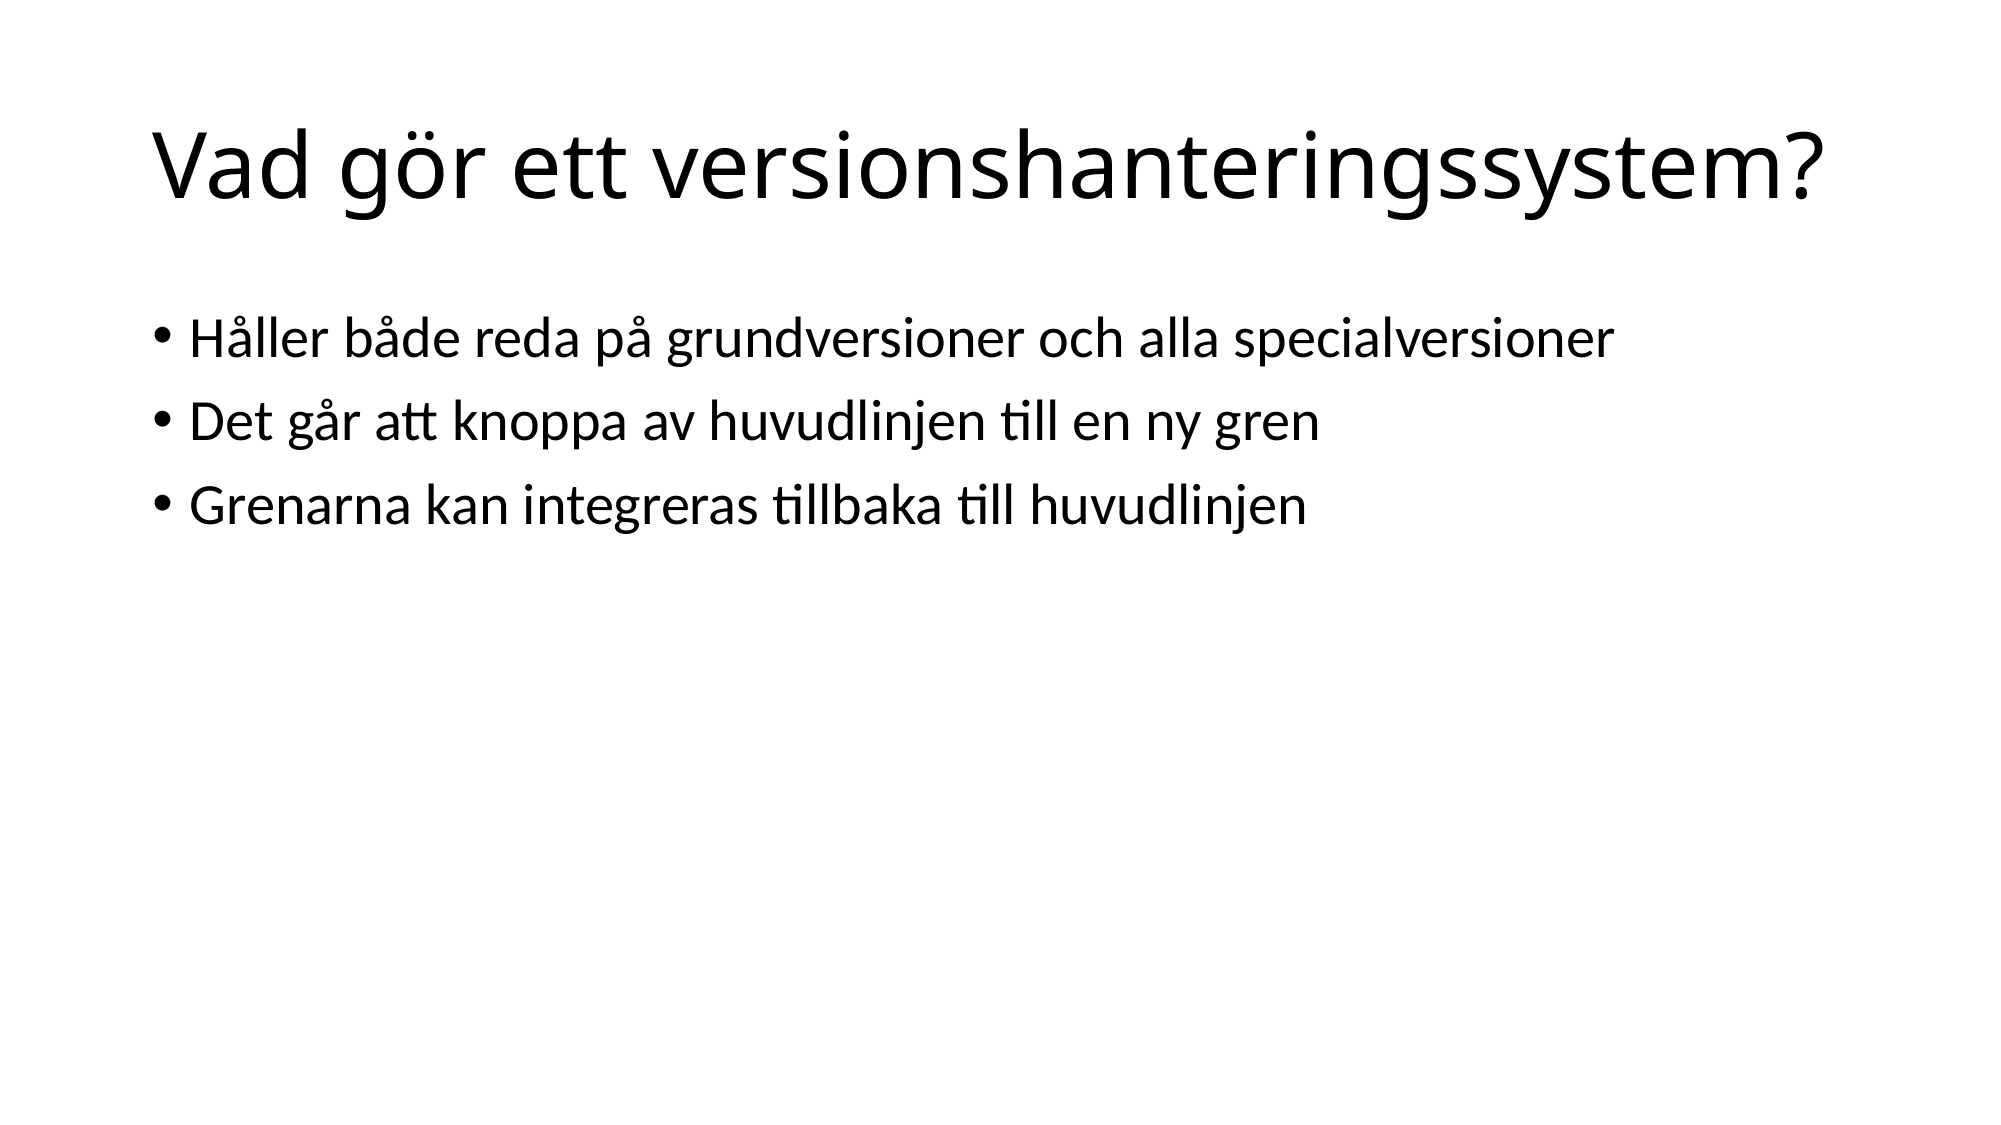

# Vad gör ett versionshanteringssystem?
Håller både reda på grundversioner och alla specialversioner
Det går att knoppa av huvudlinjen till en ny gren
Grenarna kan integreras tillbaka till huvudlinjen